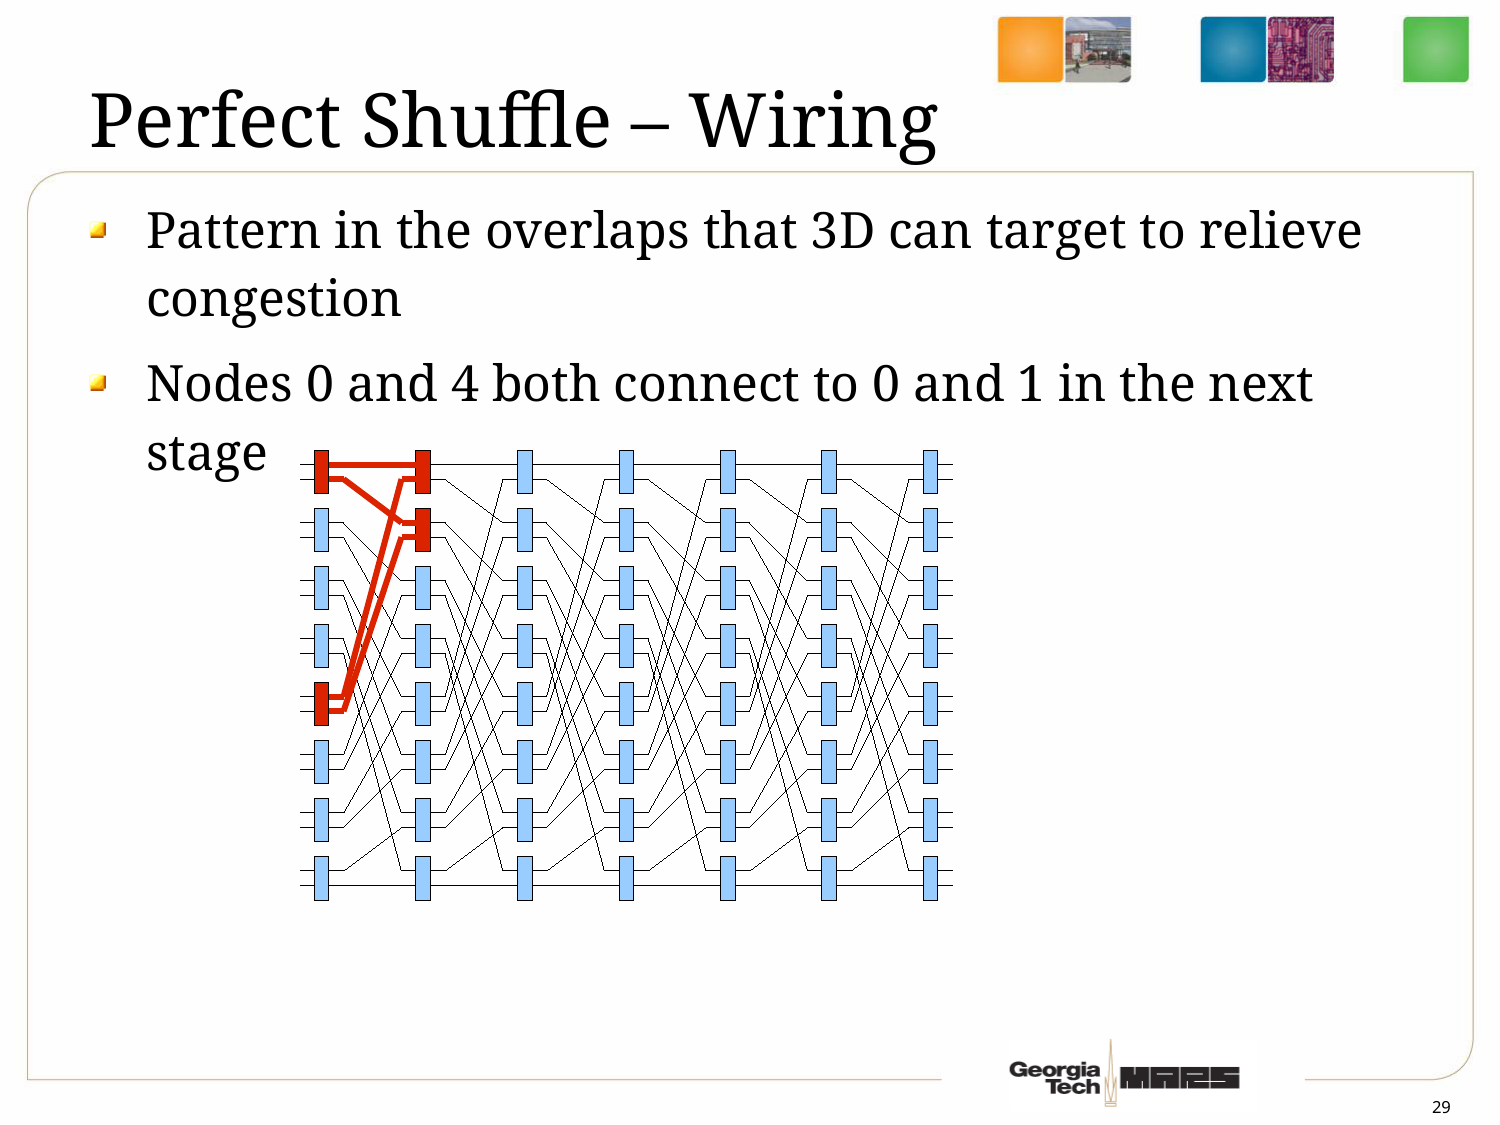

# Perfect Shuffle – Wiring
Pattern in the overlaps that 3D can target to relieve congestion
Nodes 0 and 4 both connect to 0 and 1 in the next stage
29